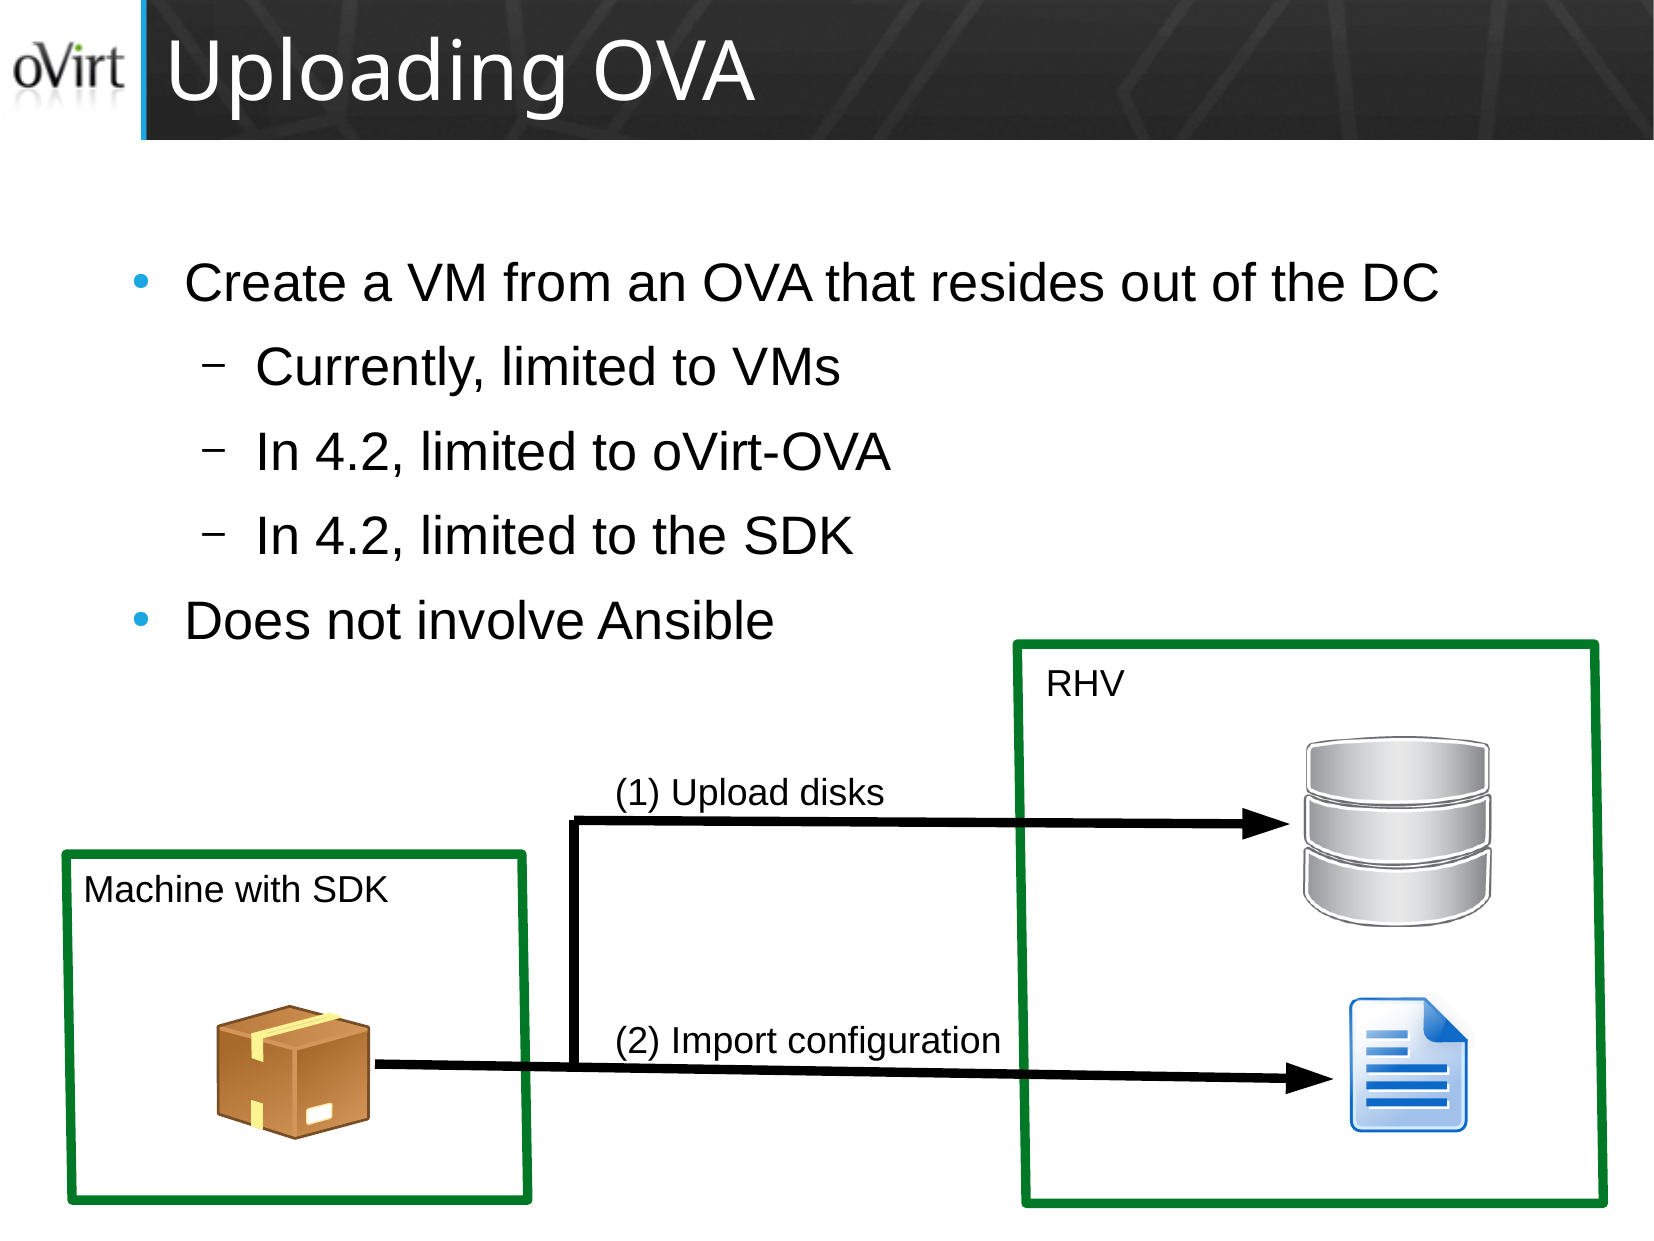

# Uploading OVA
Create a VM from an OVA that resides out of the DC
Currently, limited to VMs
In 4.2, limited to oVirt-OVA
In 4.2, limited to the SDK
Does not involve Ansible
RHV
(1) Upload disks
Machine with SDK
(2) Import configuration